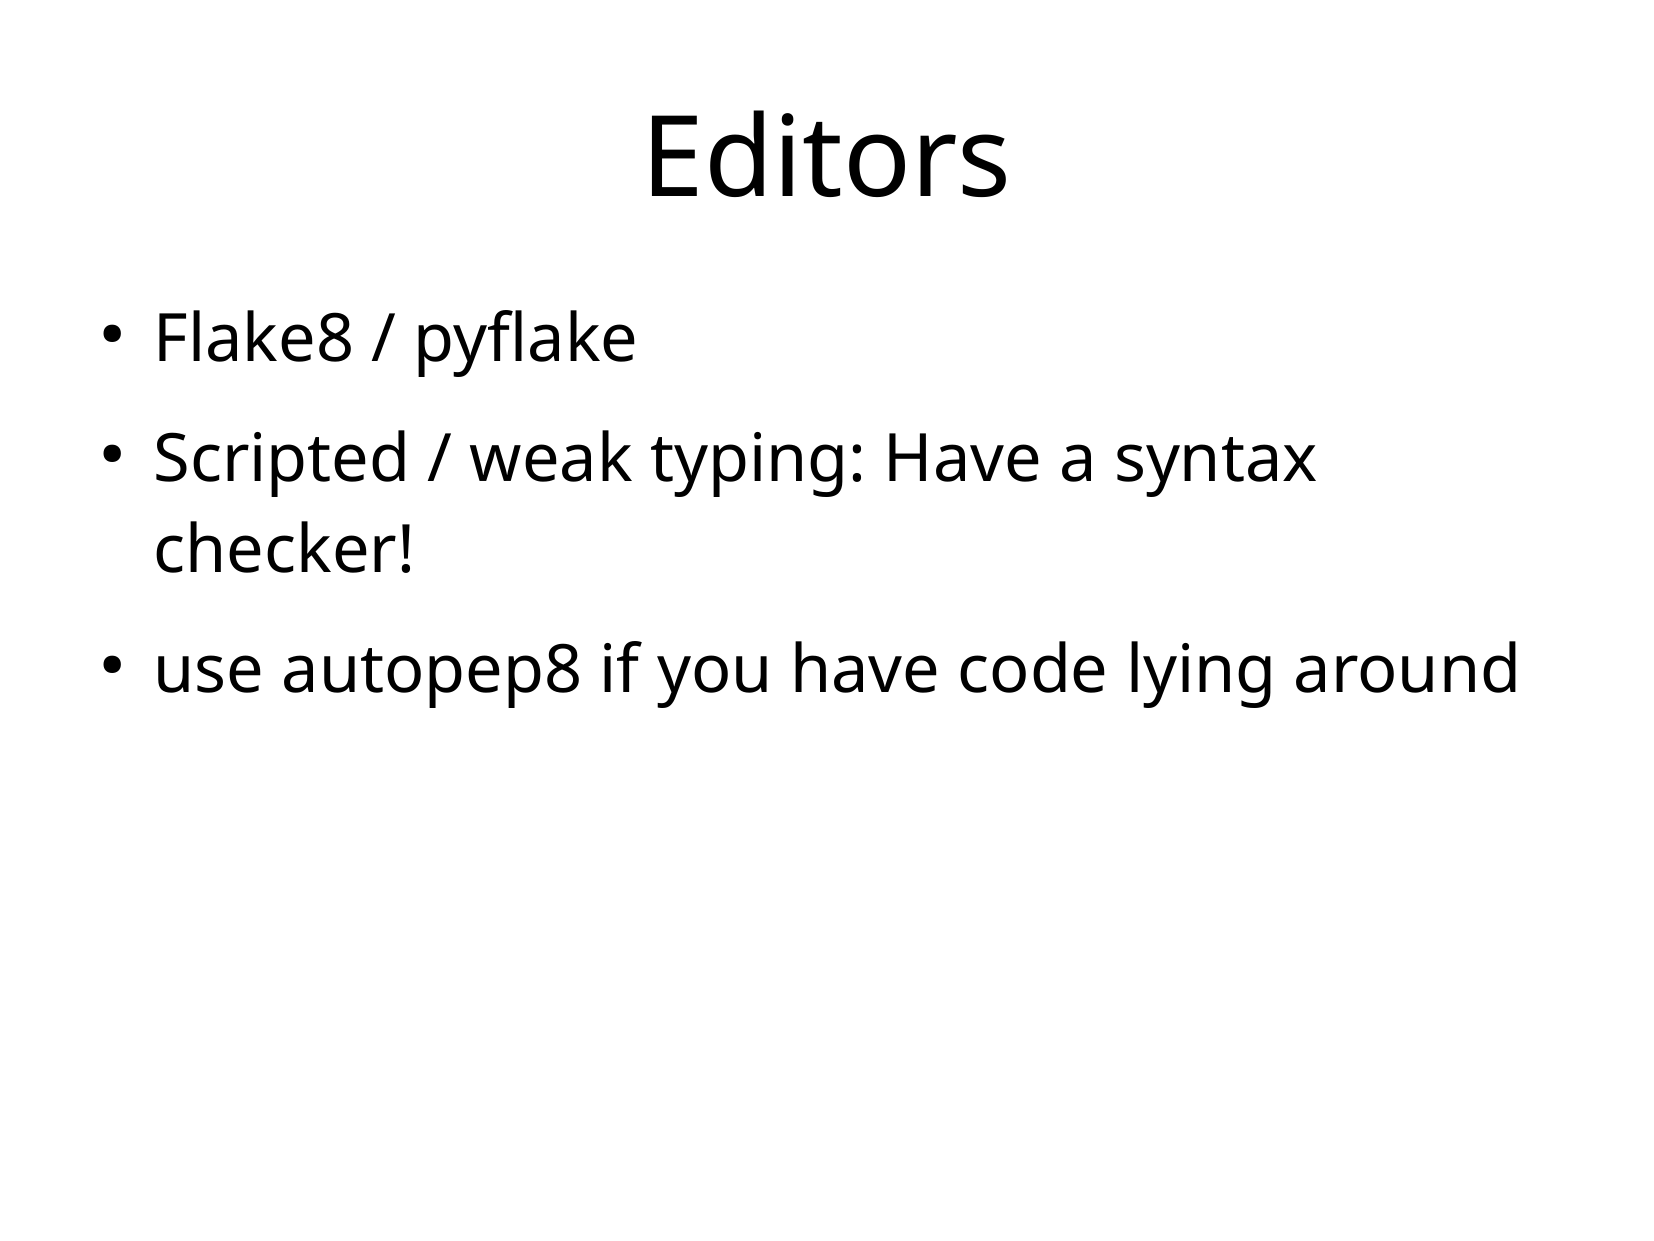

# Editors
Flake8 / pyflake
Scripted / weak typing: Have a syntax checker!
use autopep8 if you have code lying around